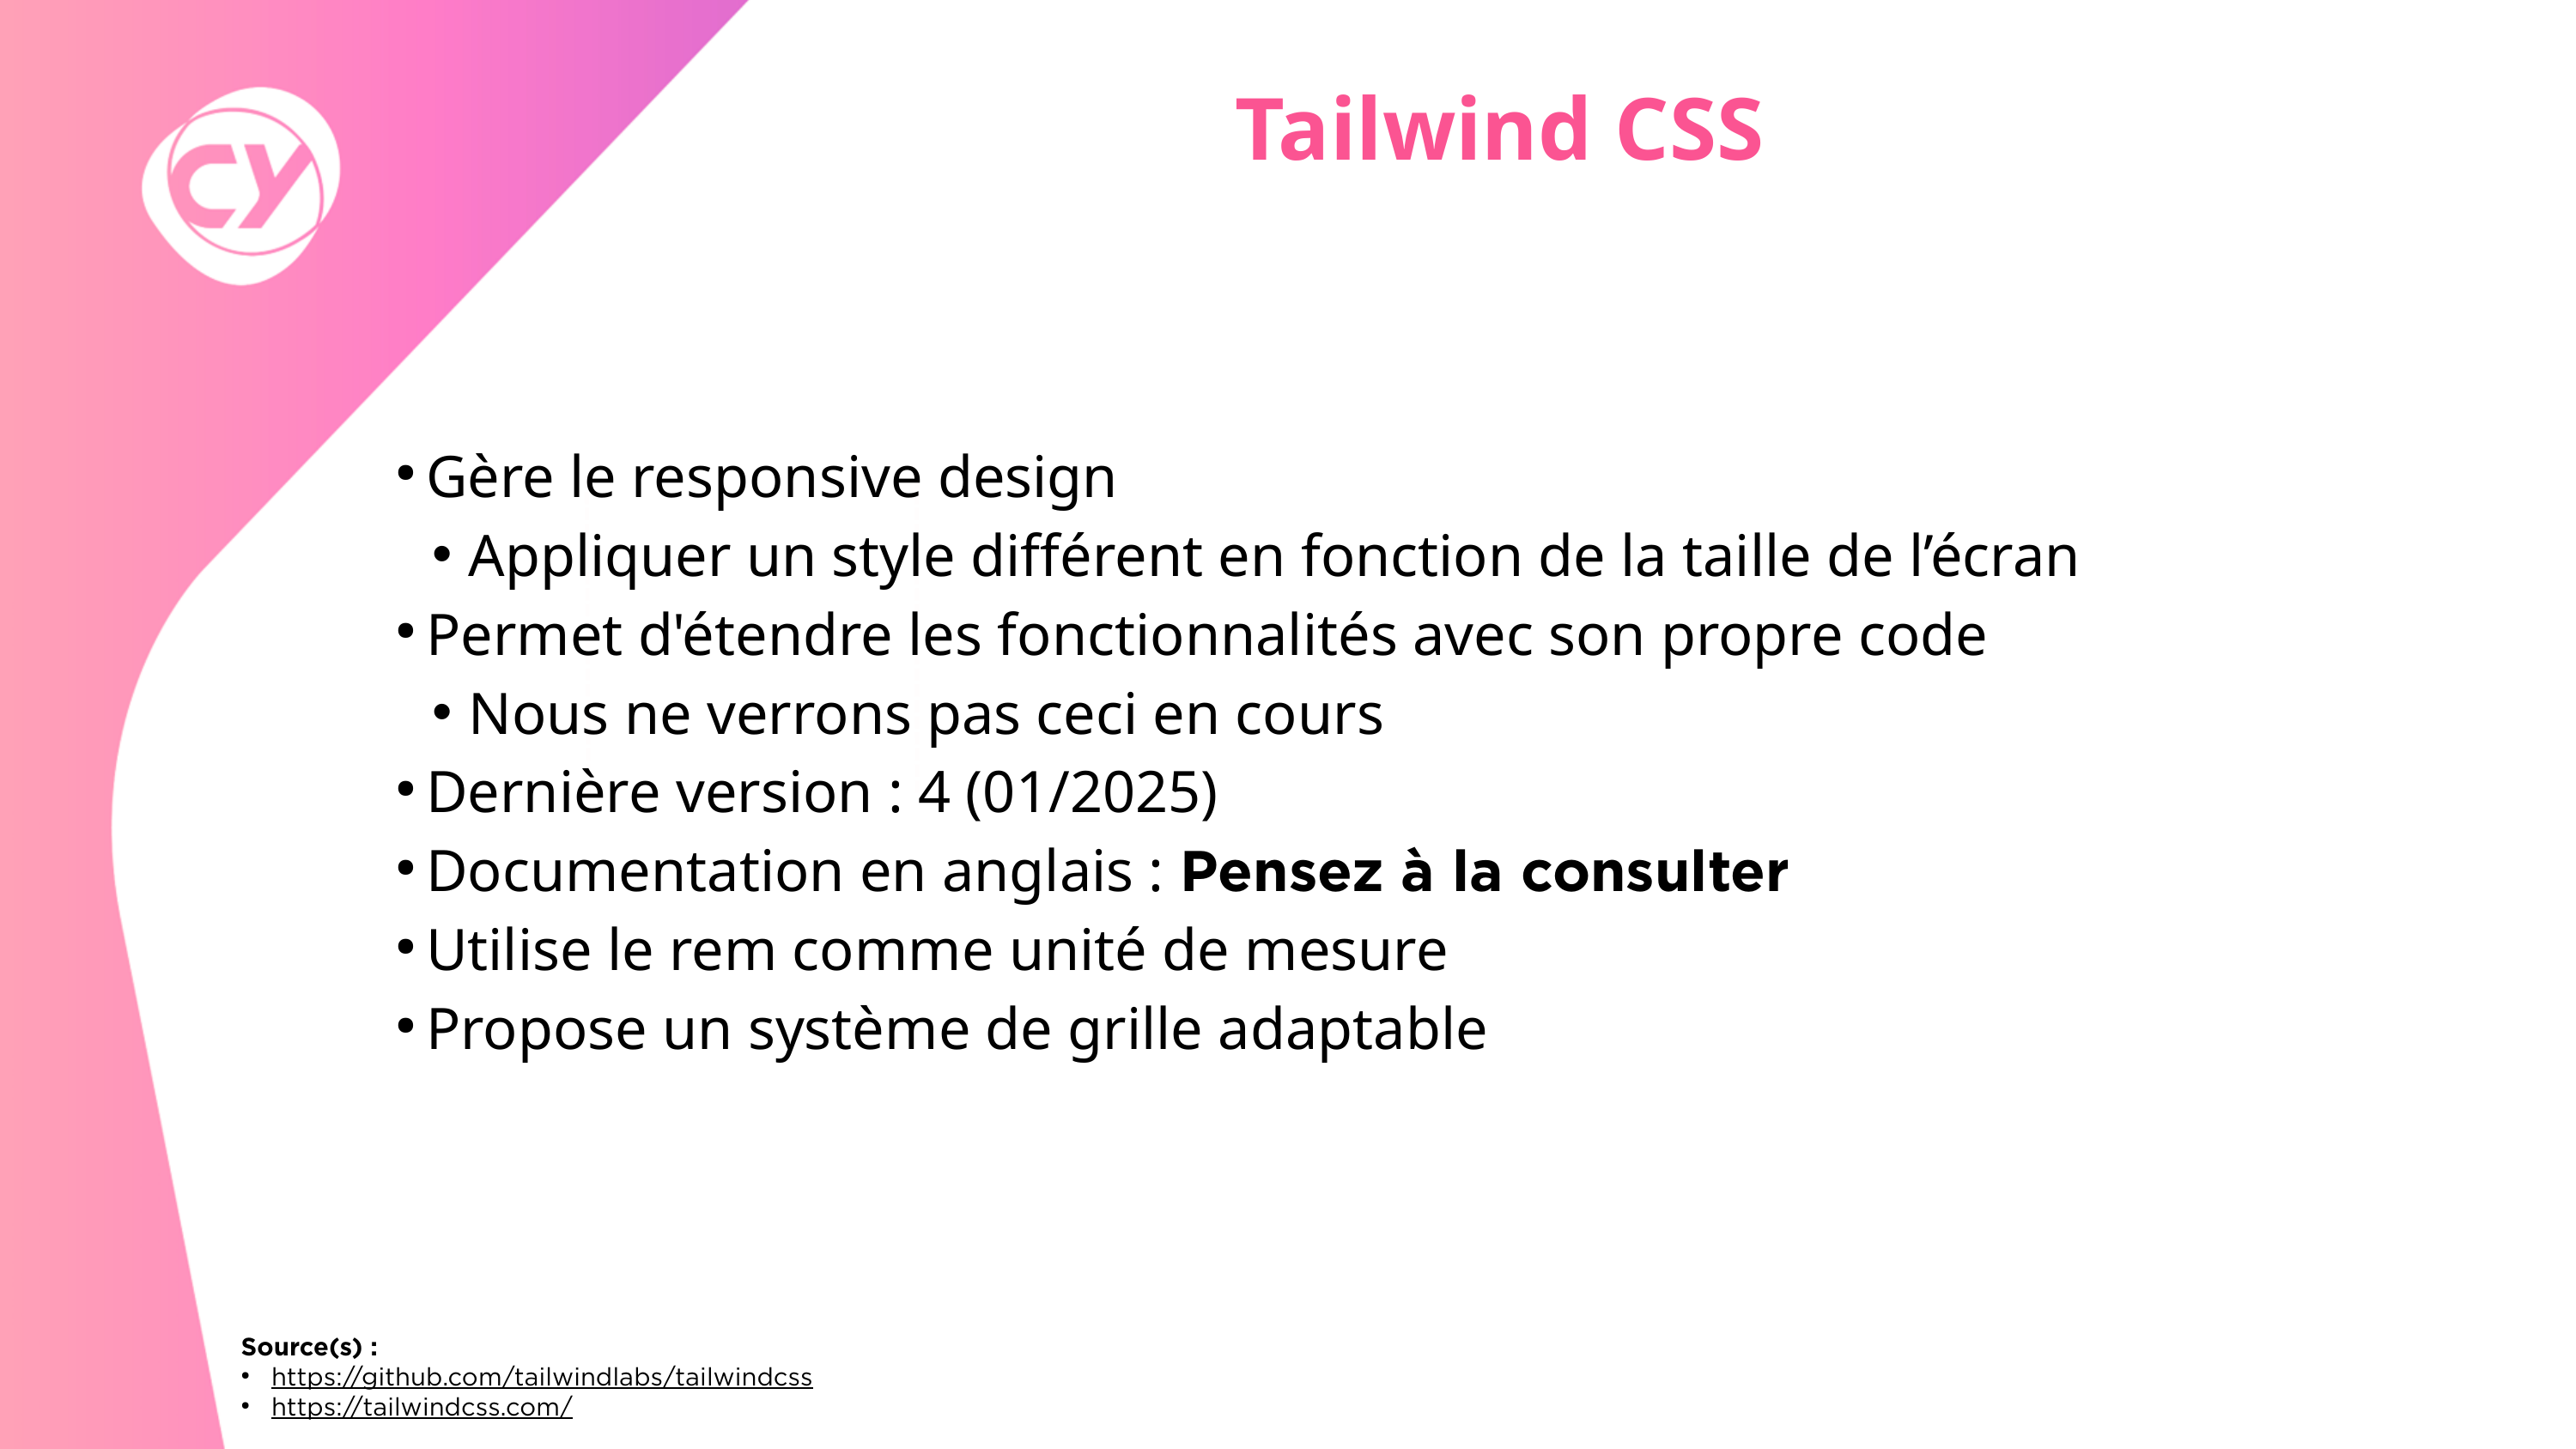

Tailwind CSS
Gère le responsive design
Appliquer un style différent en fonction de la taille de l’écran
Permet d'étendre les fonctionnalités avec son propre code
Nous ne verrons pas ceci en cours
Dernière version : 4 (01/2025)
Documentation en anglais : Pensez à la consulter
Utilise le rem comme unité de mesure
Propose un système de grille adaptable
Source(s) :
https://github.com/tailwindlabs/tailwindcss
https://tailwindcss.com/